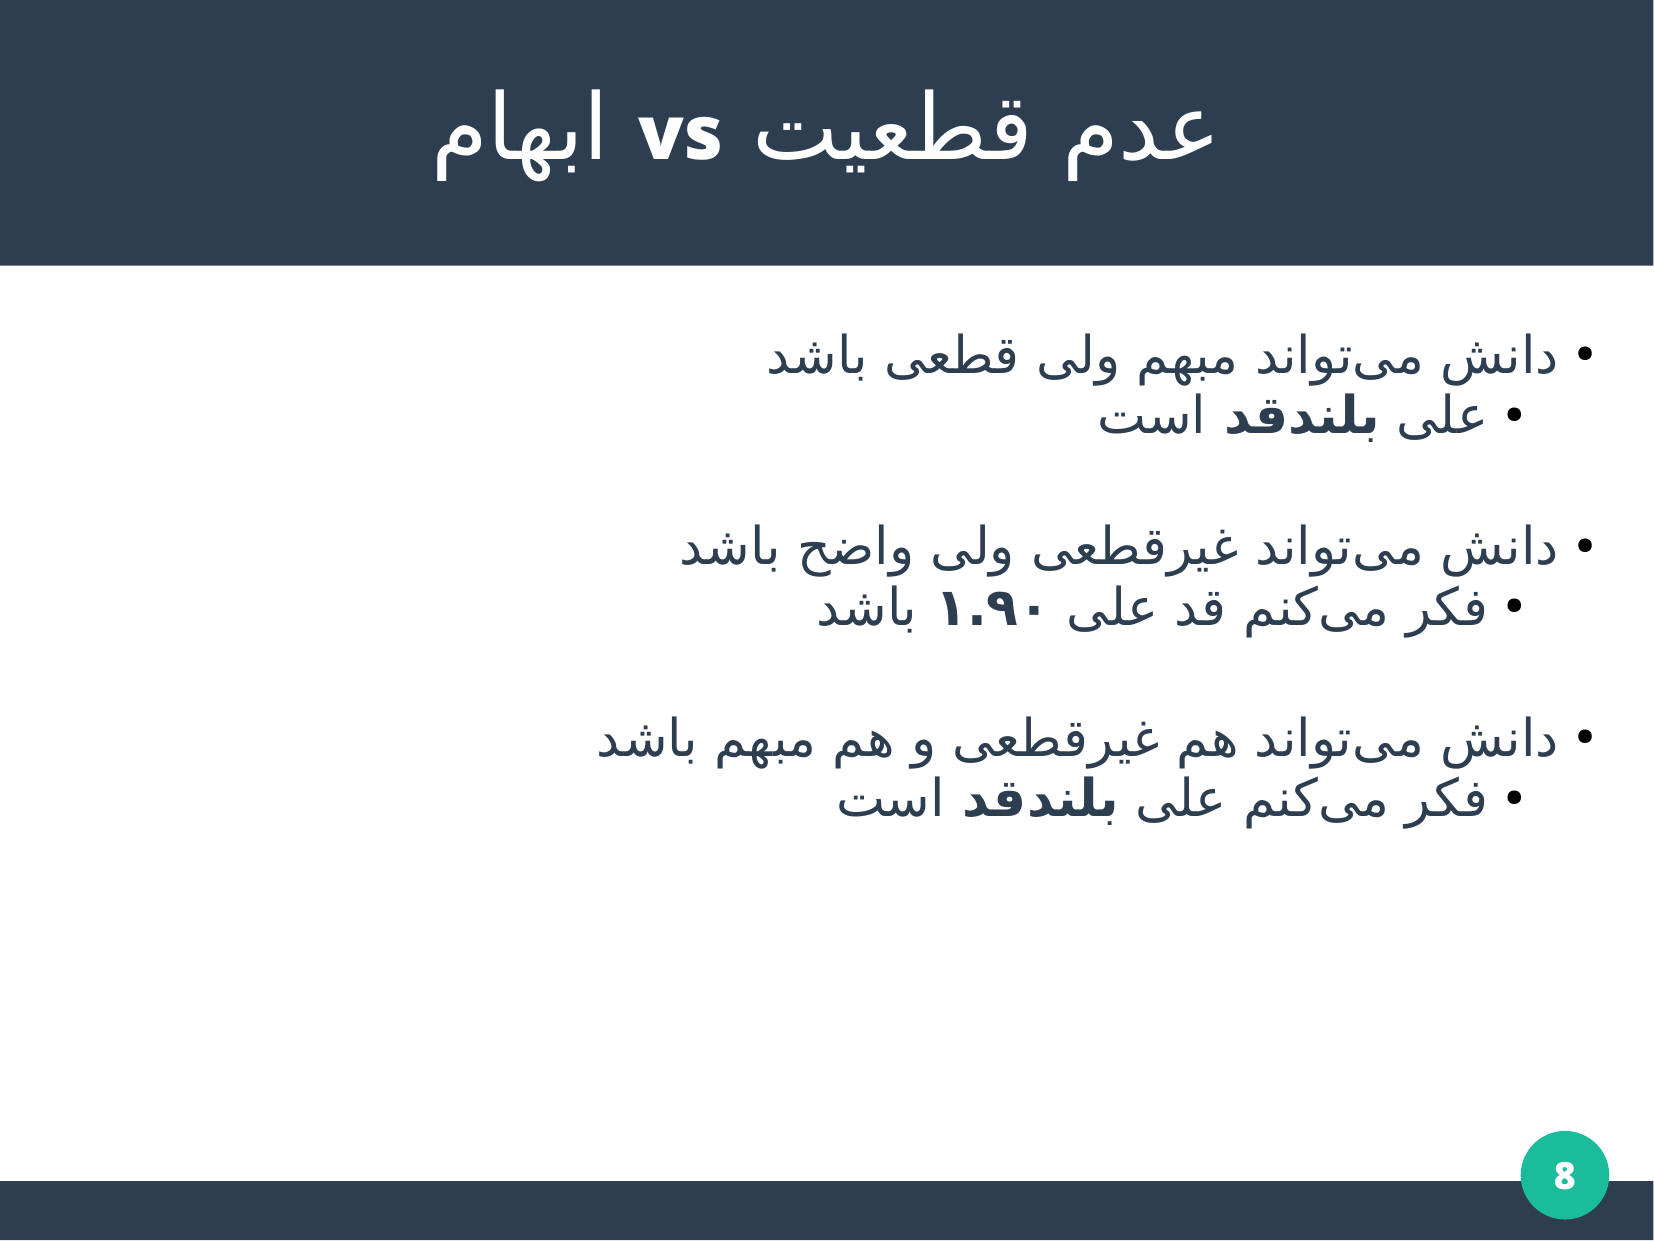

# عدم قطعیت vs ابهام
دانش می‌تواند مبهم ولی قطعی باشد
علی بلندقد است
دانش می‌تواند غیرقطعی ولی واضح باشد
فکر می‌کنم قد علی ۱.۹۰ باشد
دانش می‌تواند هم غیرقطعی و هم مبهم باشد
فکر می‌کنم علی بلندقد است
8